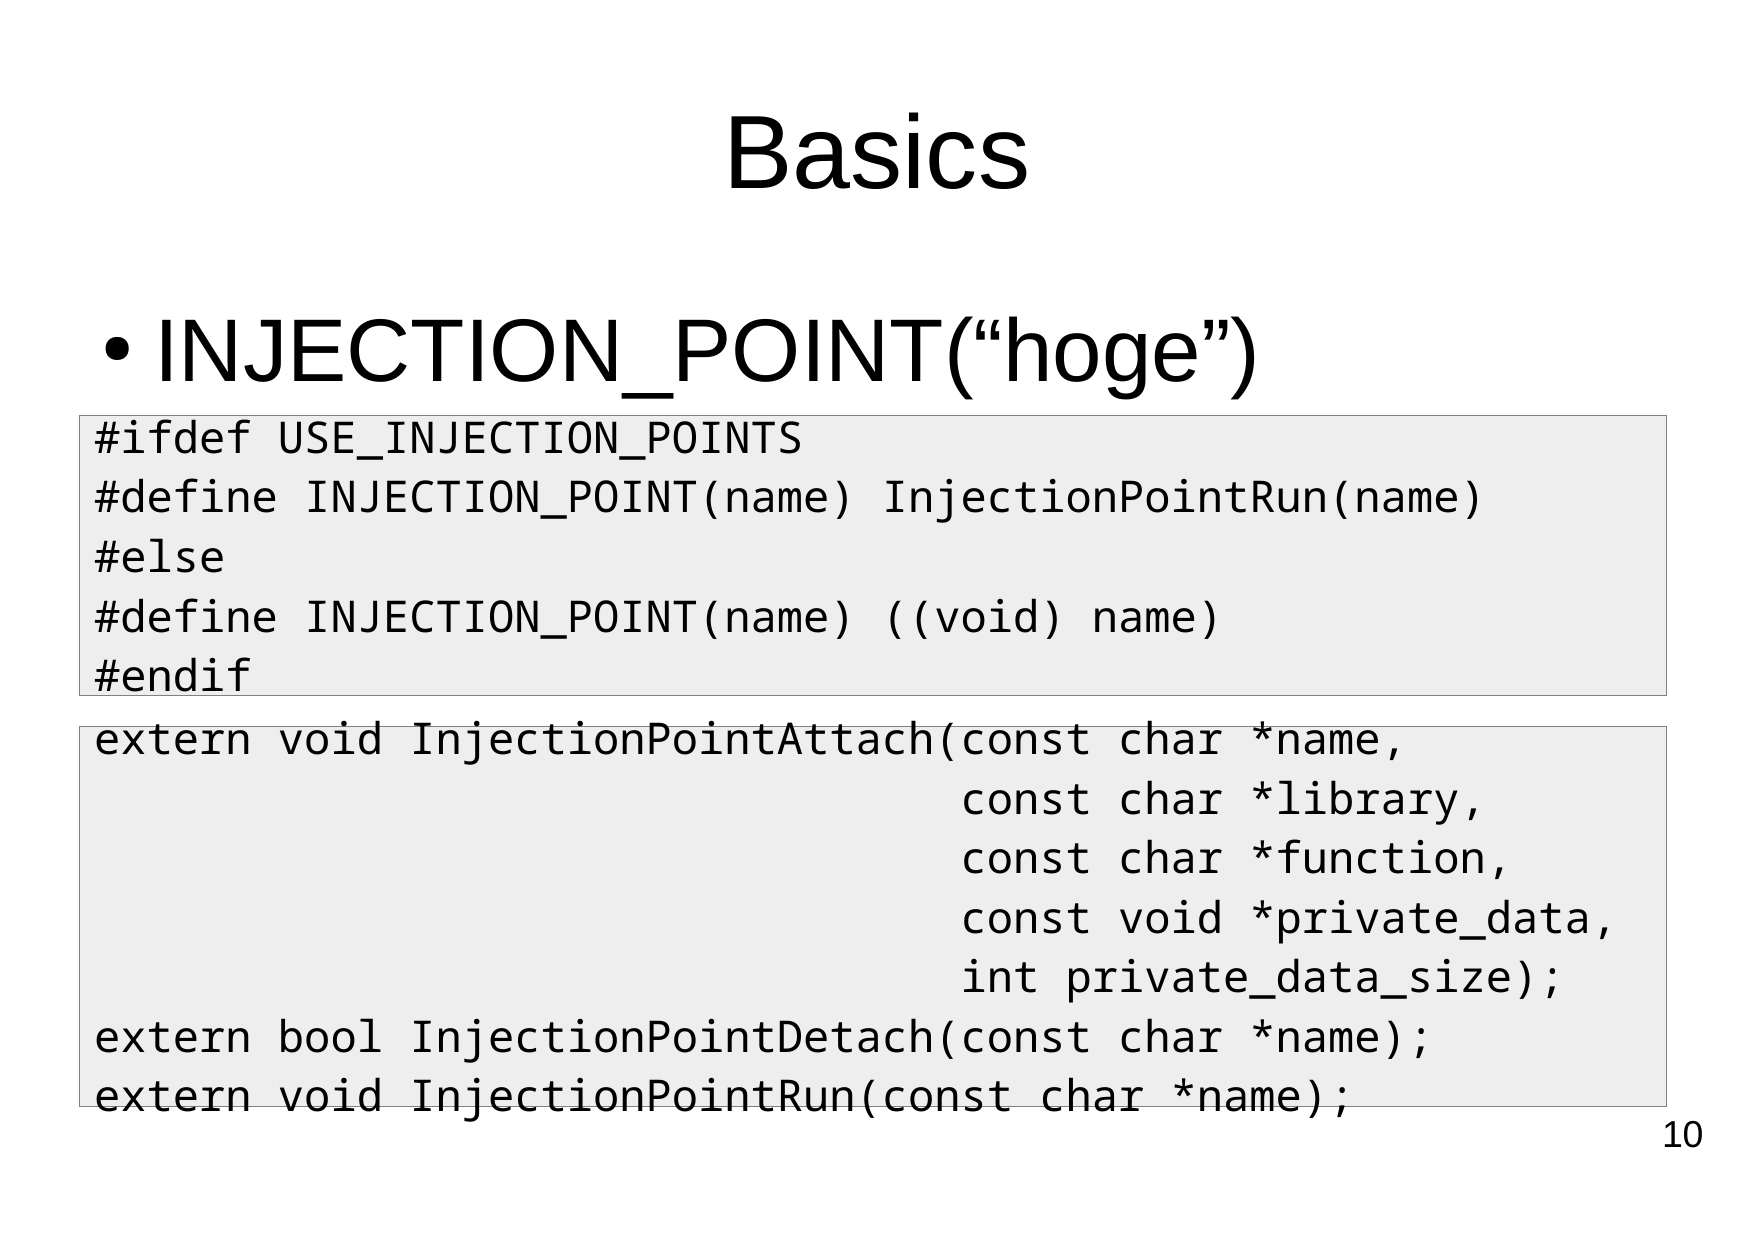

# Basics
INJECTION_POINT(“hoge”)
#ifdef USE_INJECTION_POINTS
#define INJECTION_POINT(name) InjectionPointRun(name)
#else
#define INJECTION_POINT(name) ((void) name)
#endif
extern void InjectionPointAttach(const char *name,
 const char *library,
 const char *function,
 const void *private_data,
 int private_data_size);
extern bool InjectionPointDetach(const char *name);
extern void InjectionPointRun(const char *name);